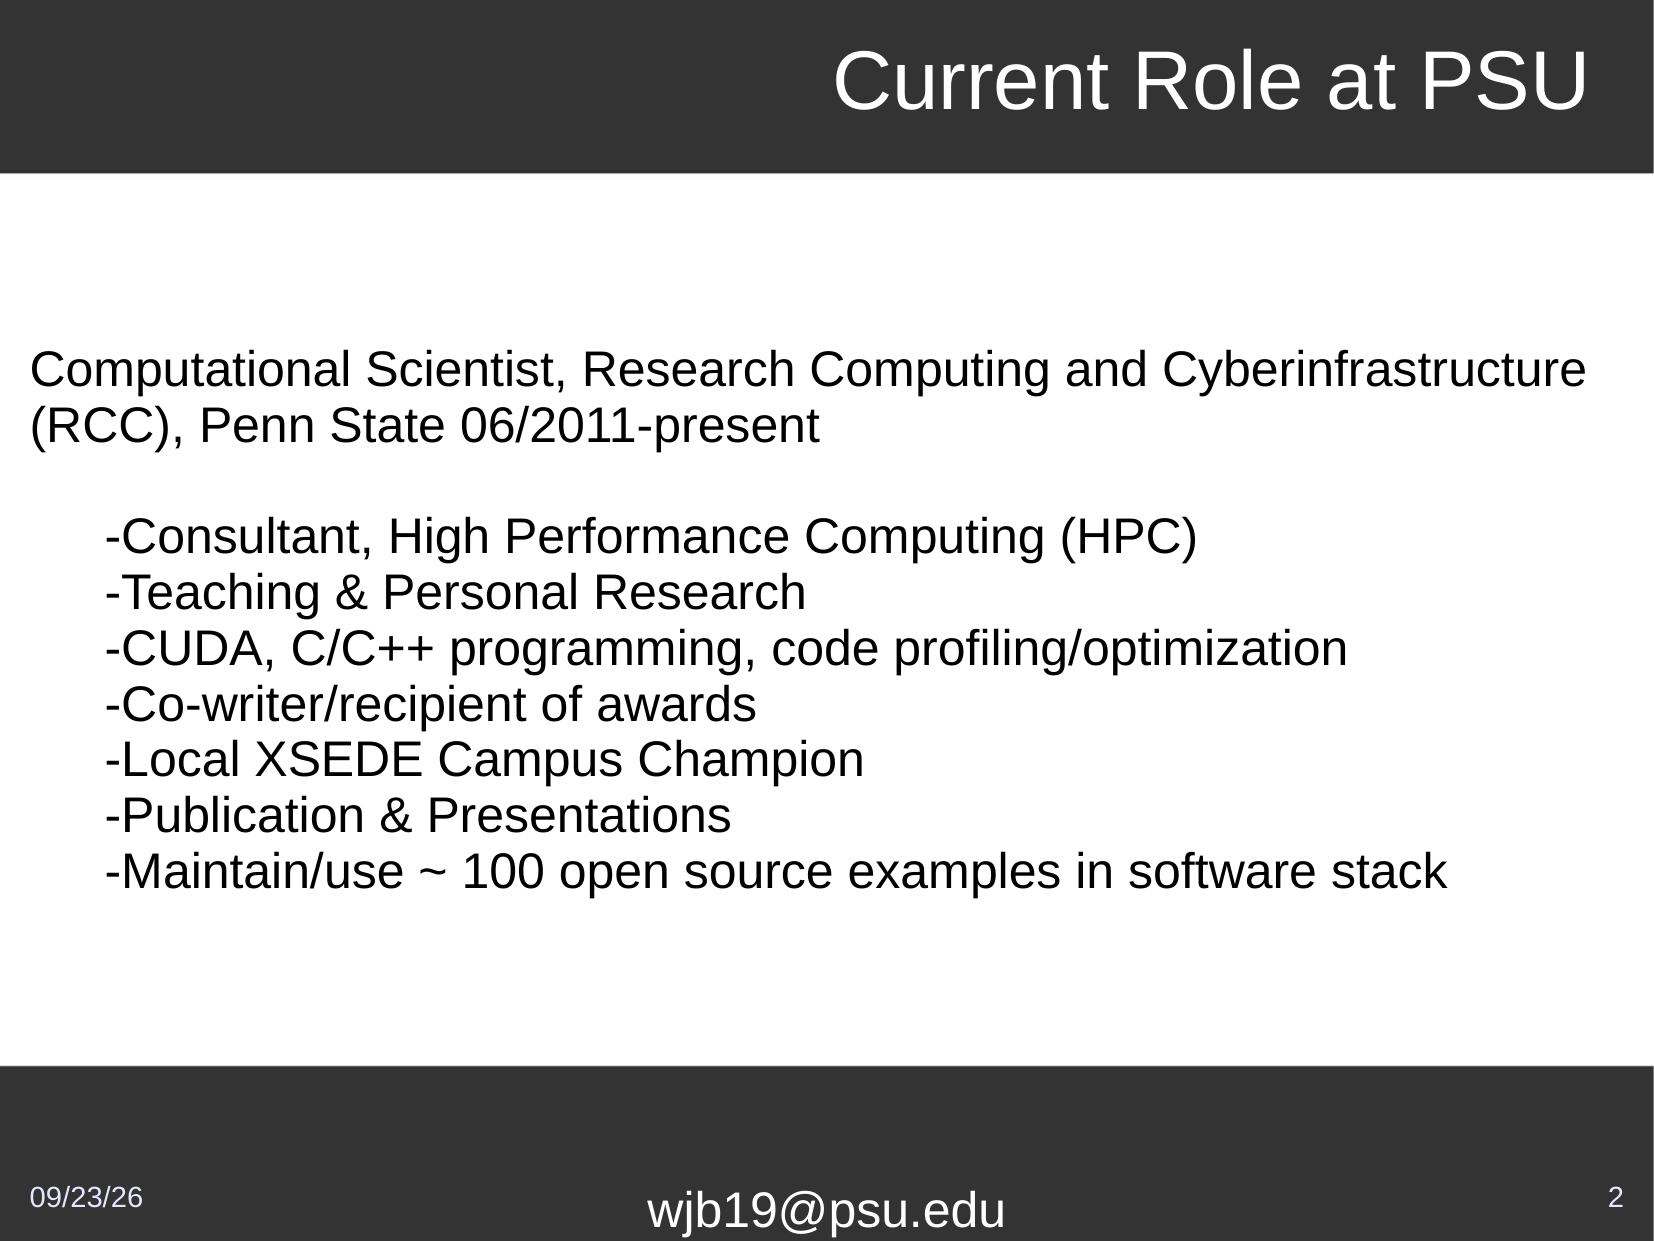

Current Role at PSU
# Computational Scientist, Research Computing and Cyberinfrastructure (RCC), Penn State 06/2011-present -Consultant, High Performance Computing (HPC) -Teaching & Personal Research -CUDA, C/C++ programming, code profiling/optimization -Co-writer/recipient of awards -Local XSEDE Campus Champion -Publication & Presentations -Maintain/use ~ 100 open source examples in software stack
2
wjb19@psu.edu